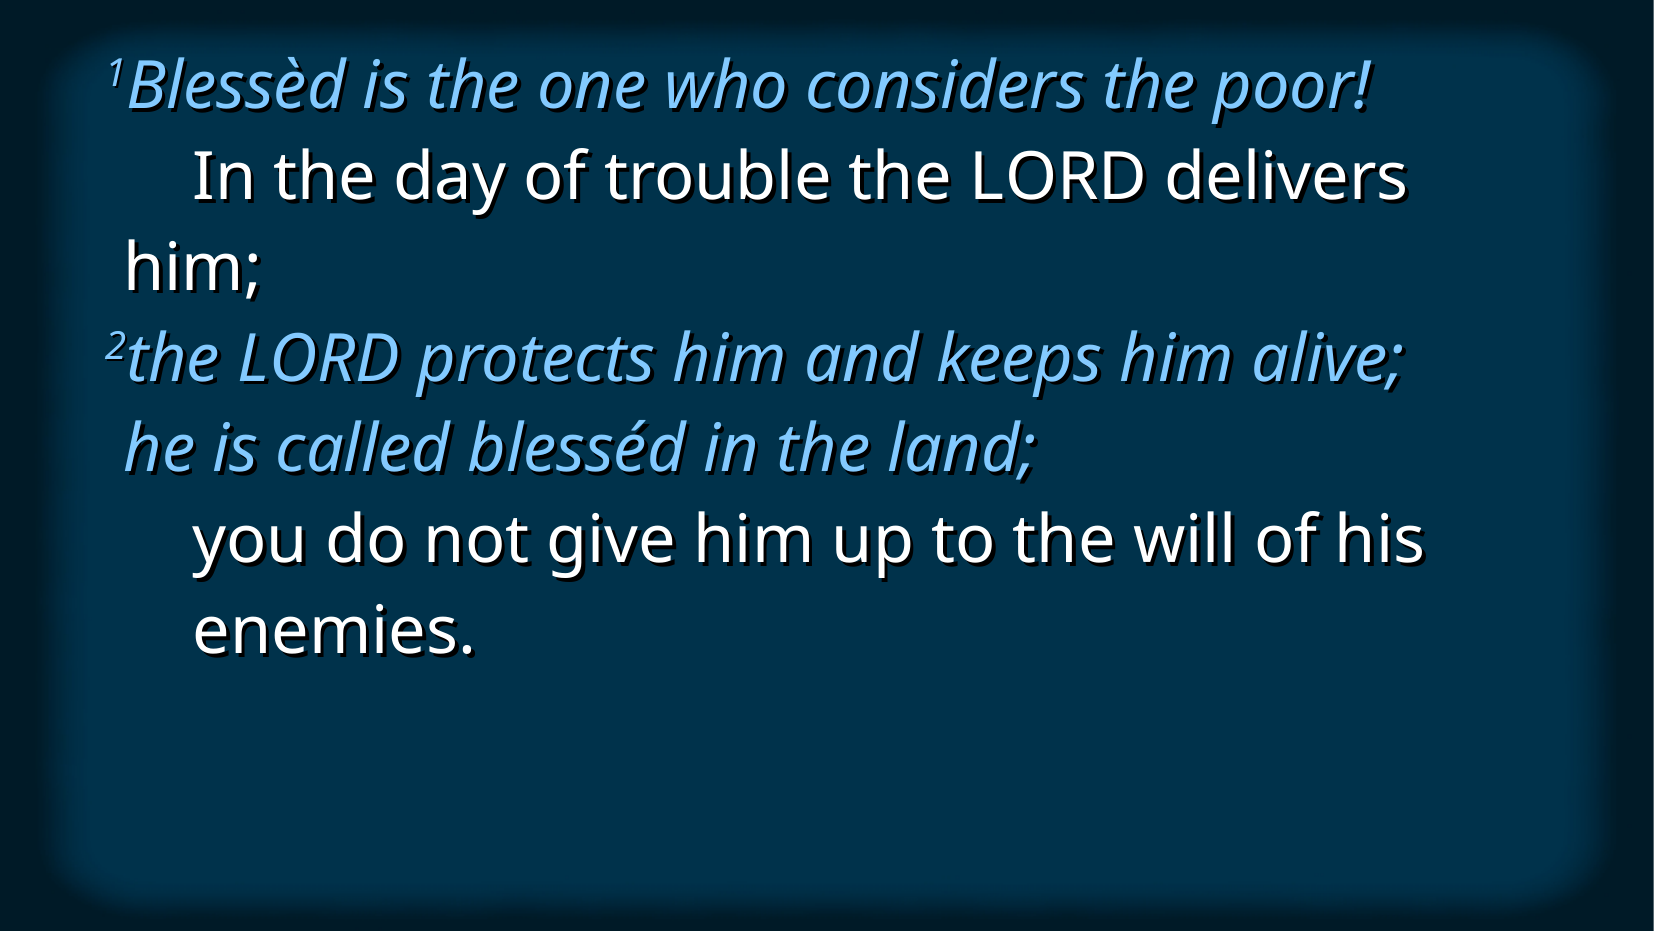

1Blessèd is the one who considers the poor!
 In the day of trouble the LORD delivers him;
2the LORD protects him and keeps him alive;
he is called blesséd in the land;
 you do not give him up to the will of his
 enemies.